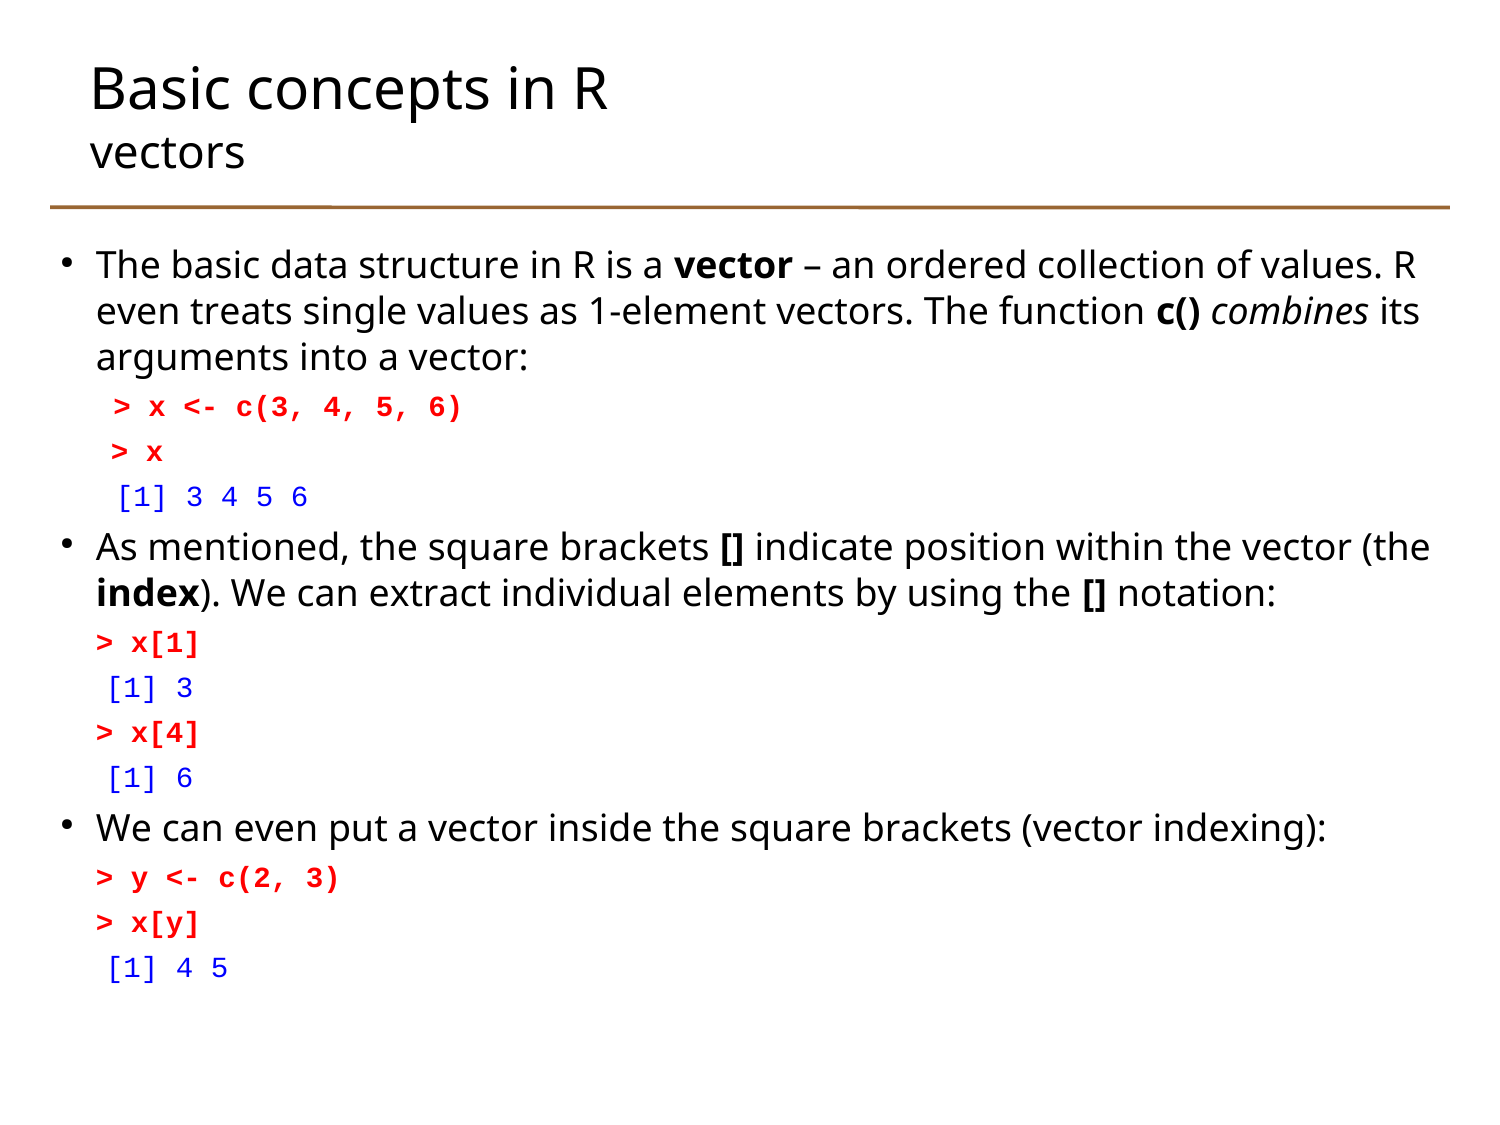

# Basic concepts in R vectors
The basic data structure in R is a vector – an ordered collection of values. R even treats single values as 1-element vectors. The function c() combines its arguments into a vector:
 > x <- c(3, 4, 5, 6)
 > x
 [1] 3 4 5 6
As mentioned, the square brackets [] indicate position within the vector (the index). We can extract individual elements by using the [] notation:
> x[1]
 [1] 3
> x[4]
 [1] 6
We can even put a vector inside the square brackets (vector indexing):
> y <- c(2, 3)
> x[y]
 [1] 4 5